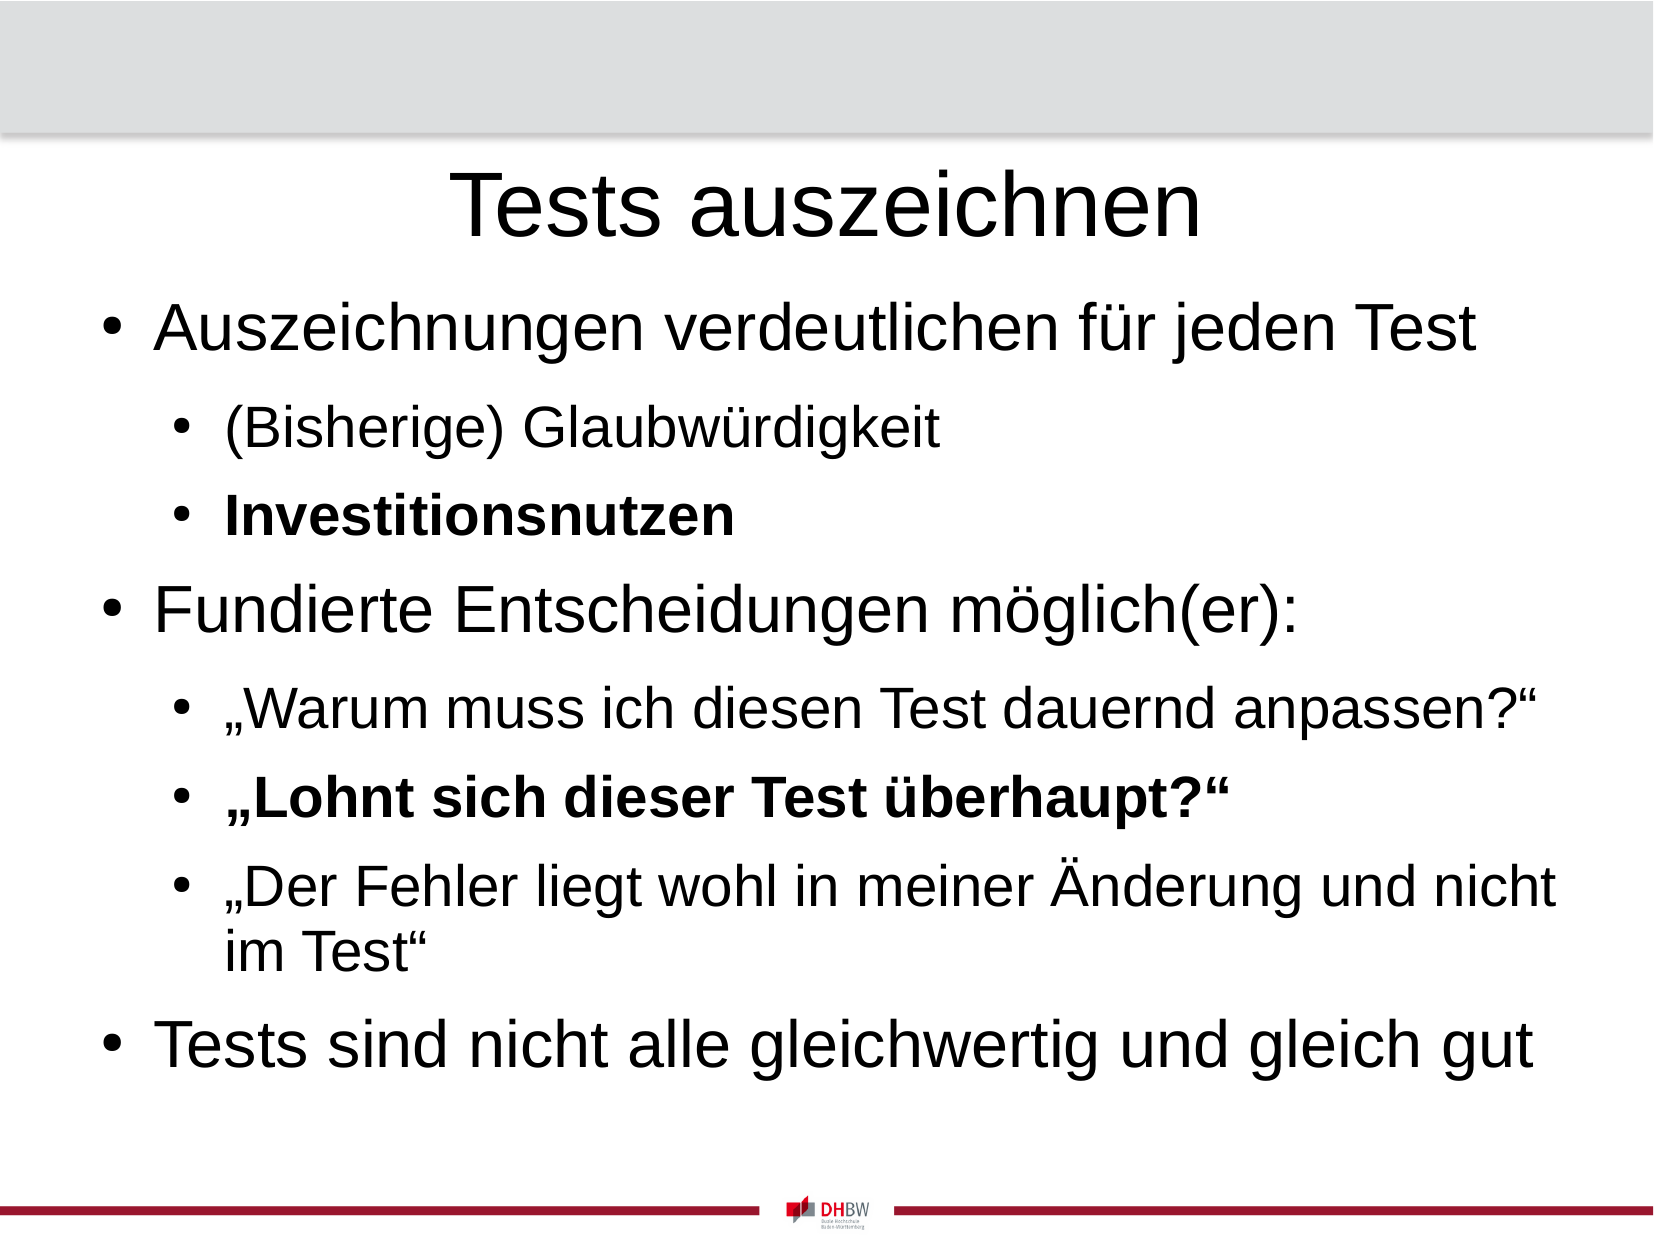

# Tests auszeichnen
Auszeichnungen verdeutlichen für jeden Test
(Bisherige) Glaubwürdigkeit
Investitionsnutzen
Fundierte Entscheidungen möglich(er):
„Warum muss ich diesen Test dauernd anpassen?“
„Lohnt sich dieser Test überhaupt?“
„Der Fehler liegt wohl in meiner Änderung und nicht im Test“
Tests sind nicht alle gleichwertig und gleich gut